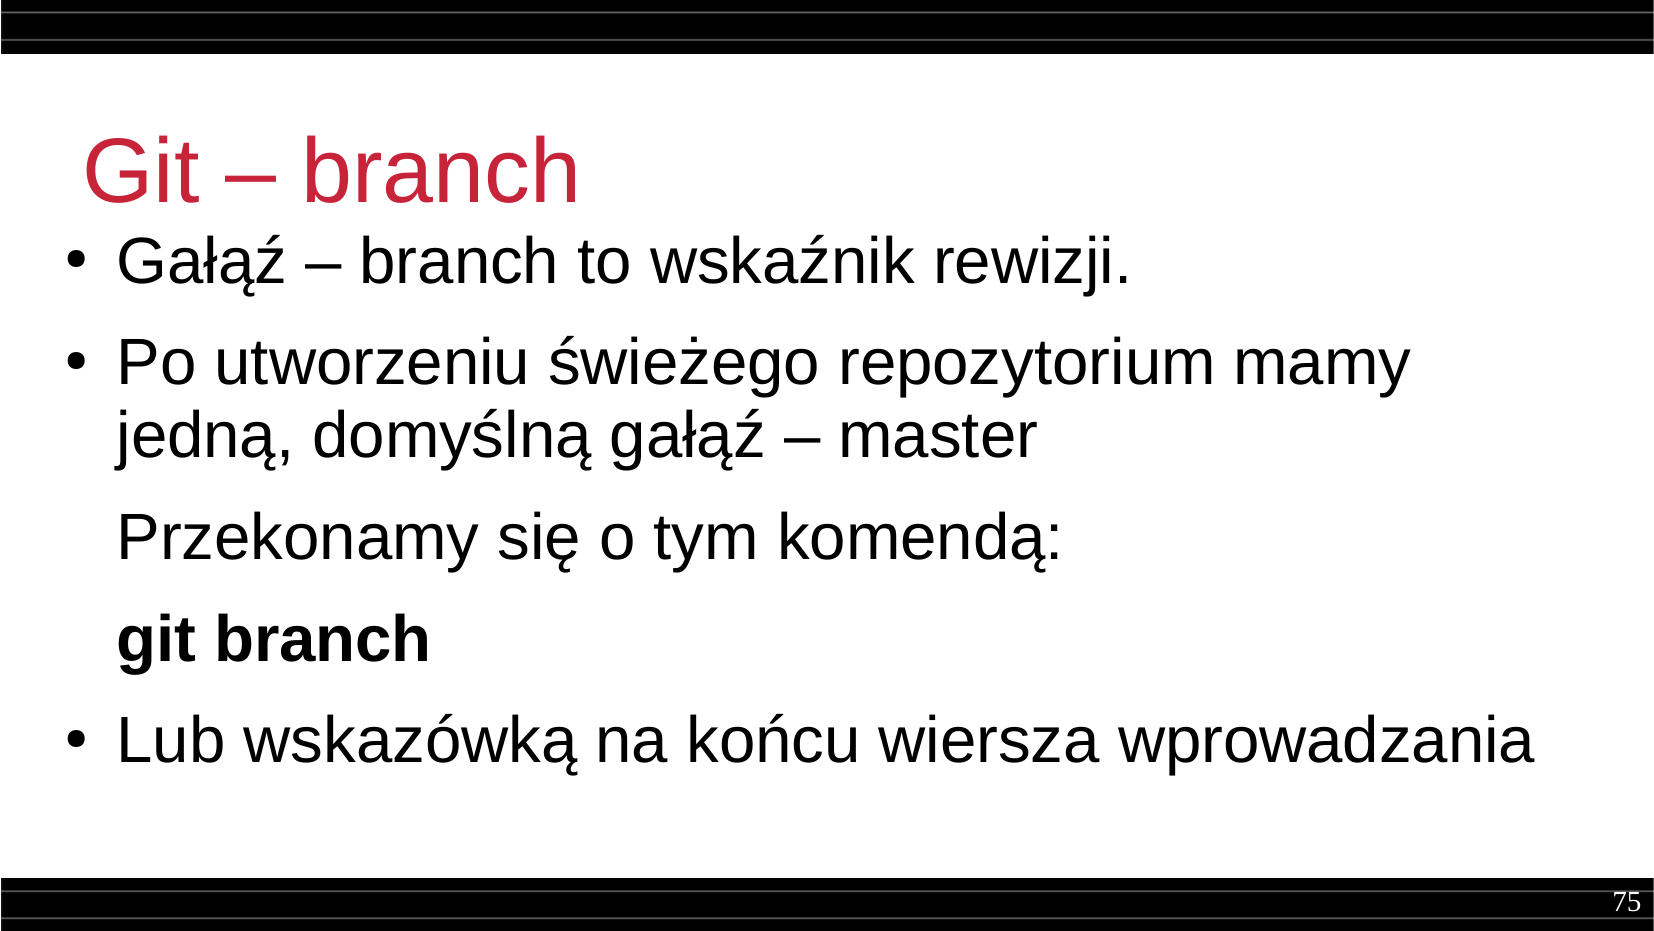

# Git – branch
Gałąź – branch to wskaźnik rewizji.
Po utworzeniu świeżego repozytorium mamy jedną, domyślną gałąź – master
Przekonamy się o tym komendą:
git branch
Lub wskazówką na końcu wiersza wprowadzania